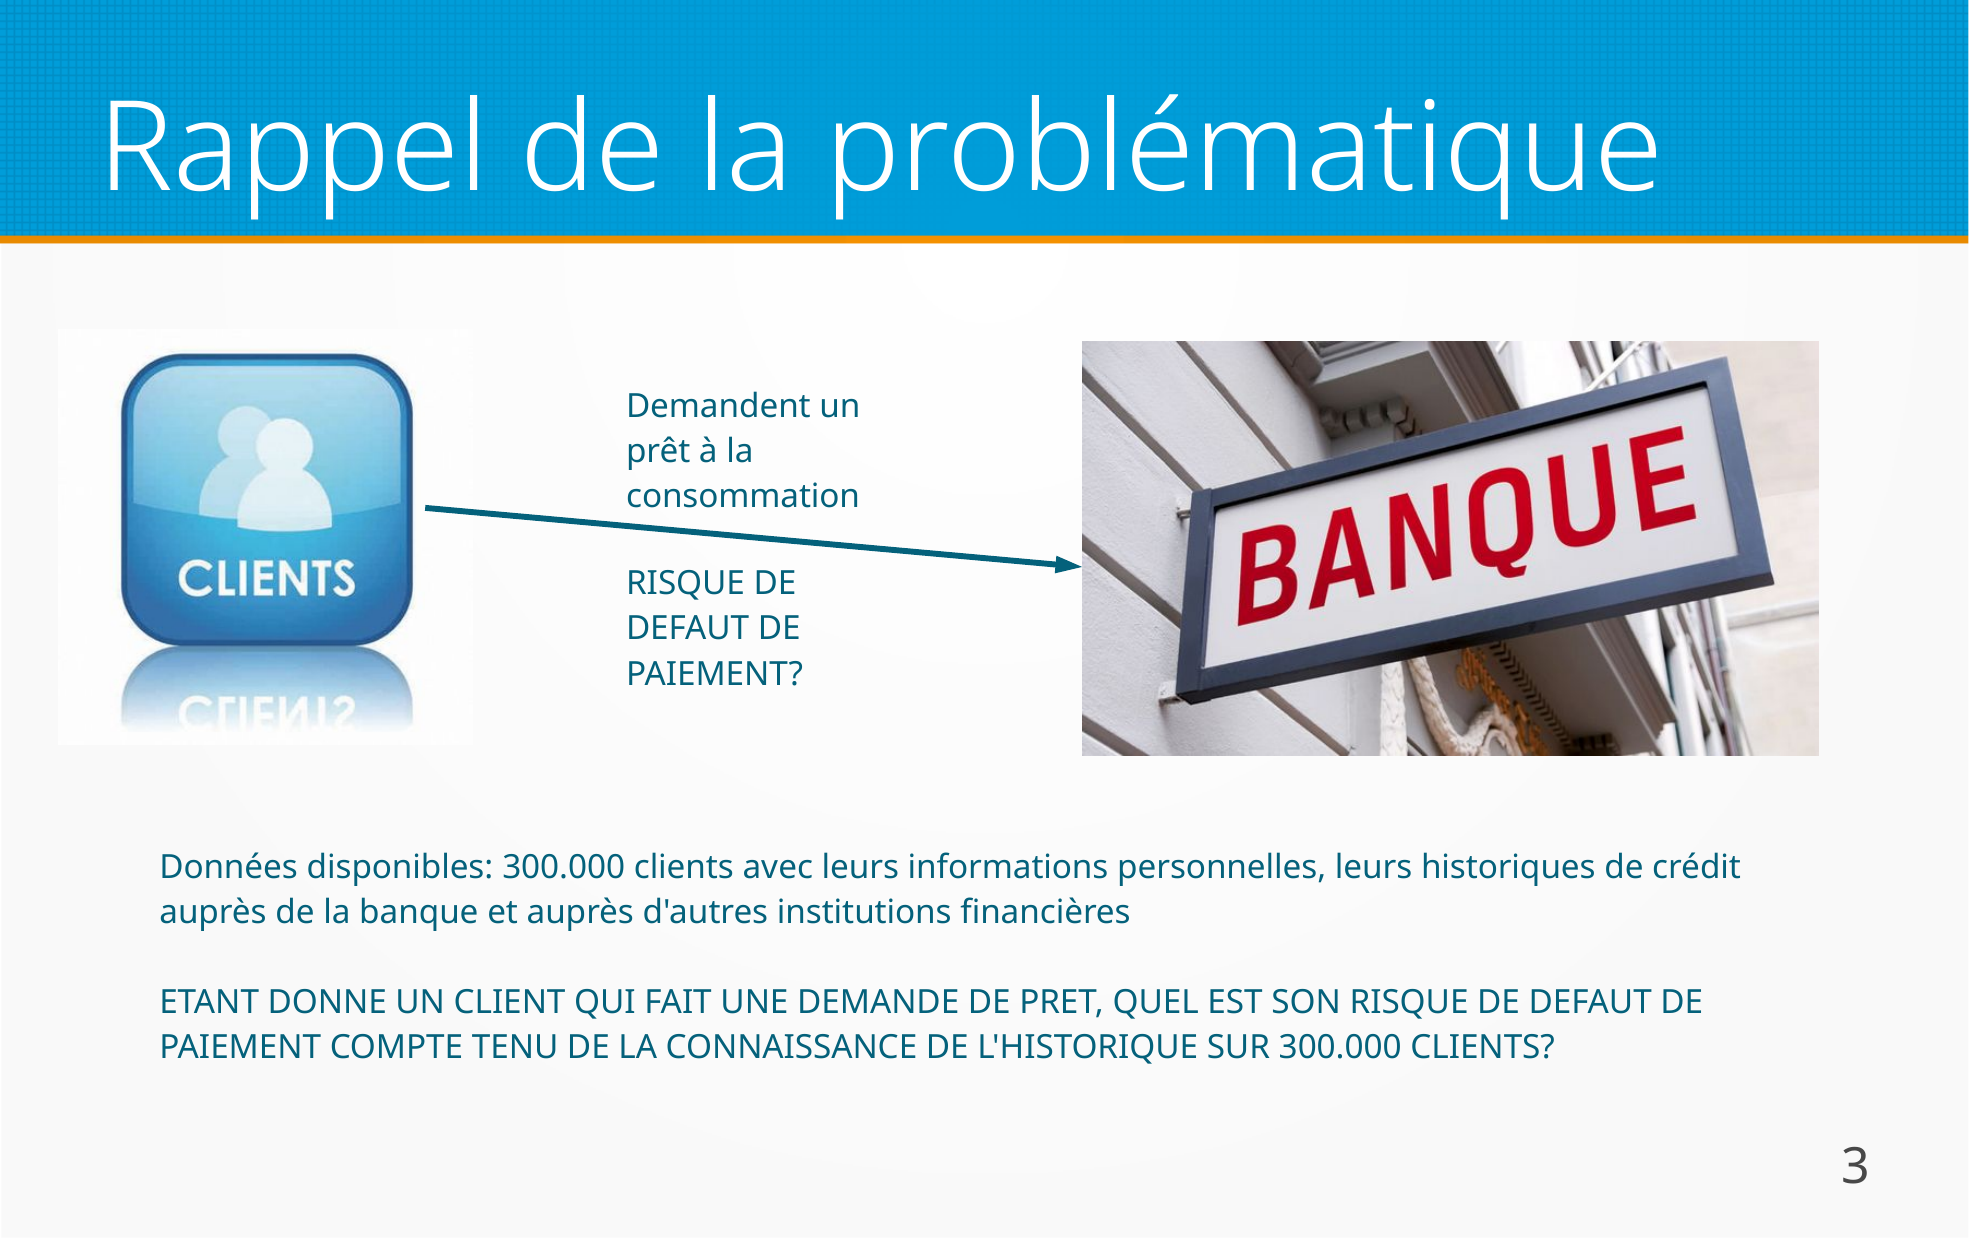

# Rappel de la problématique
Demandent un prêt à la consommation
RISQUE DE DEFAUT DE PAIEMENT?
Données disponibles: 300.000 clients avec leurs informations personnelles, leurs historiques de crédit auprès de la banque et auprès d'autres institutions financières
ETANT DONNE UN CLIENT QUI FAIT UNE DEMANDE DE PRET, QUEL EST SON RISQUE DE DEFAUT DE PAIEMENT COMPTE TENU DE LA CONNAISSANCE DE L'HISTORIQUE SUR 300.000 CLIENTS?
3